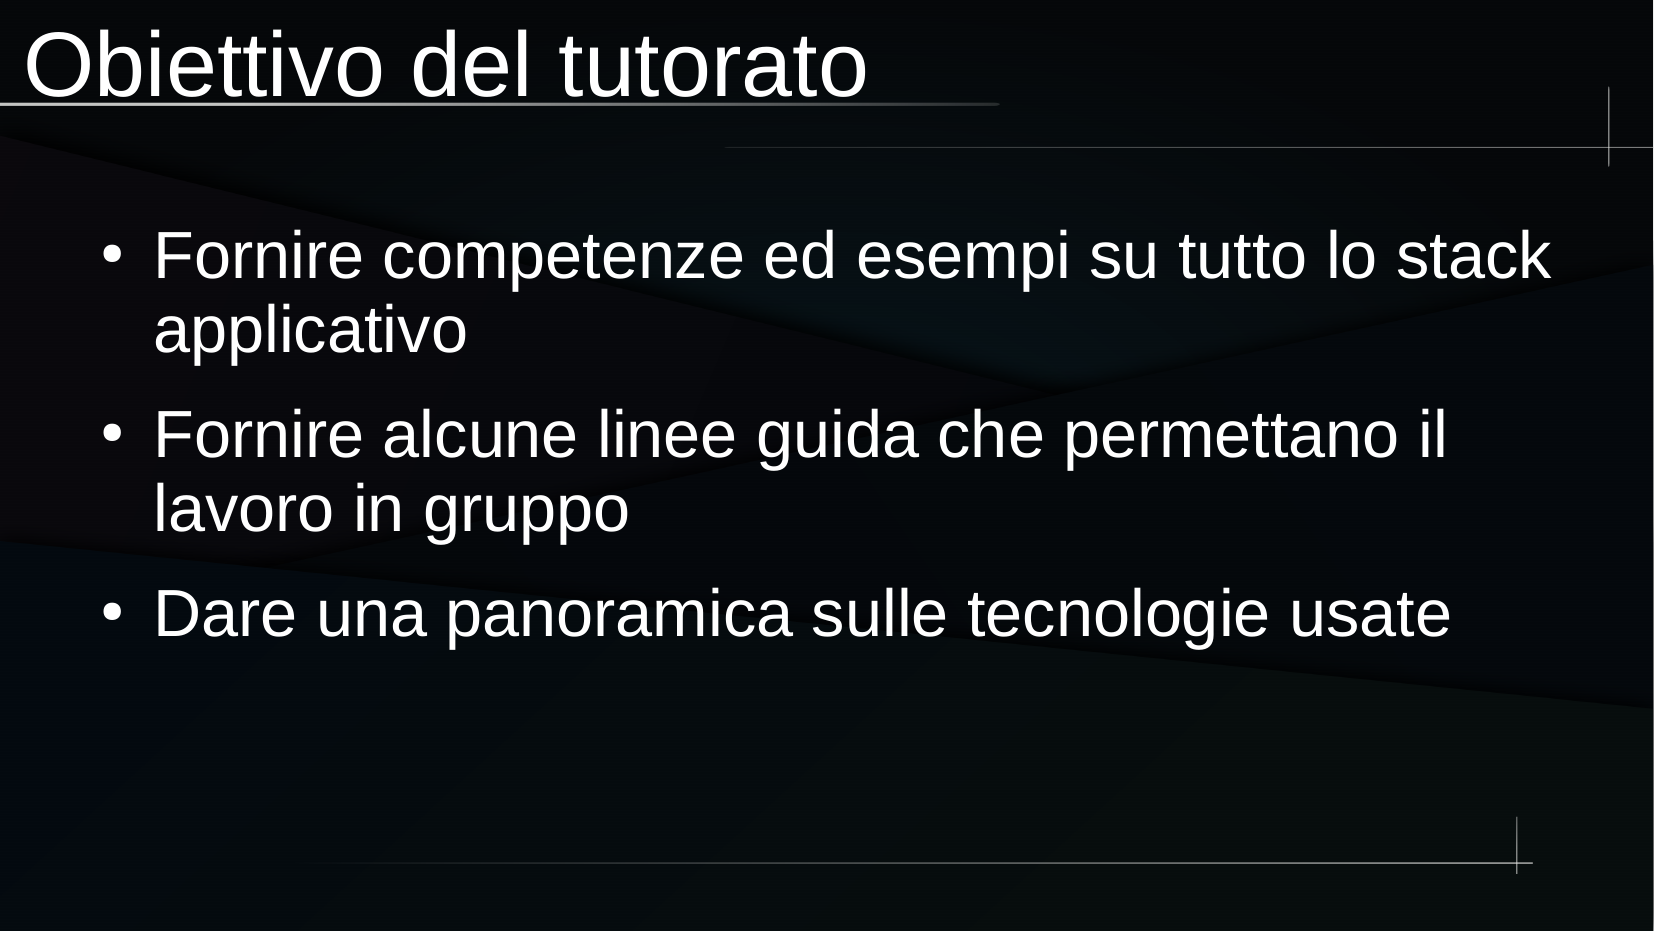

# Obiettivo del tutorato
Fornire competenze ed esempi su tutto lo stack applicativo
Fornire alcune linee guida che permettano il lavoro in gruppo
Dare una panoramica sulle tecnologie usate